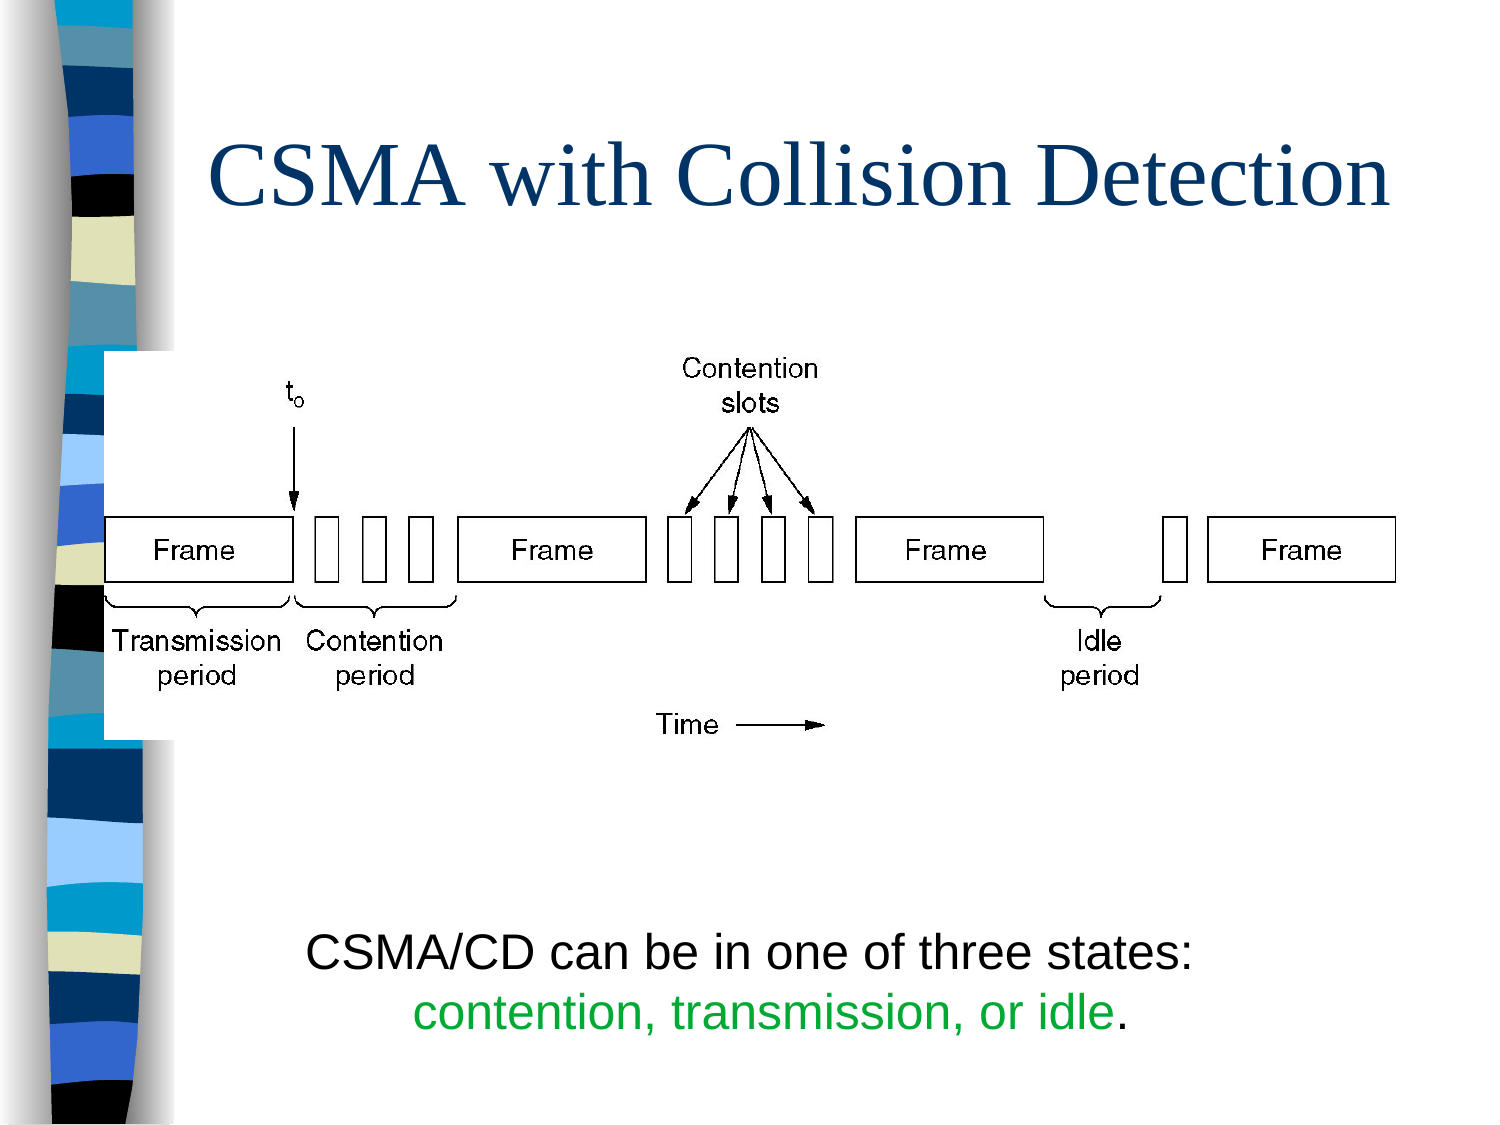

# CSMA with Collision Detection
CSMA/CD can be in one of three states: contention, transmission, or idle.